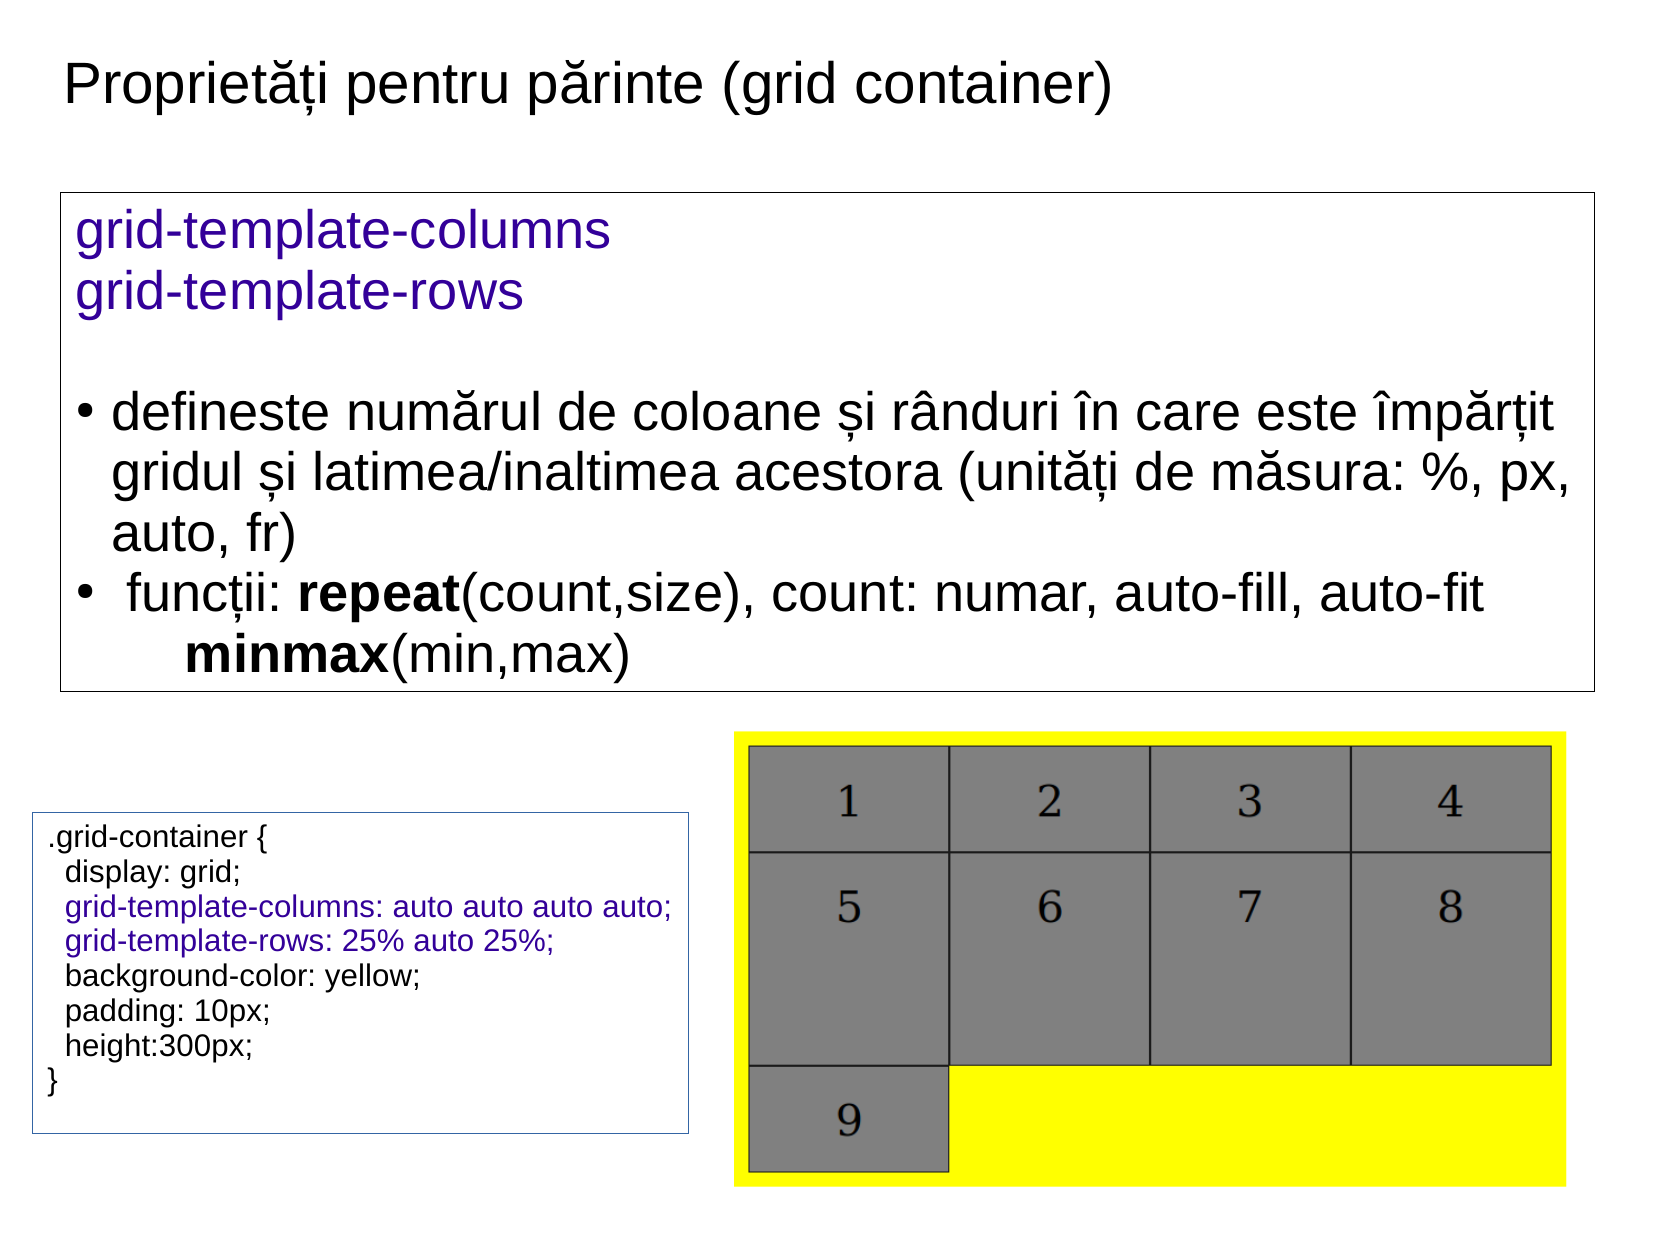

Proprietăți pentru părinte (grid container)
grid-template-columns
grid-template-rows
defineste numărul de coloane și rânduri în care este împărțit gridul și latimea/inaltimea acestora (unități de măsura: %, px, auto, fr)
 funcții: repeat(count,size), count: numar, auto-fill, auto-fit 	minmax(min,max)
.grid-container {
 display: grid;
 grid-template-columns: auto auto auto auto;
 grid-template-rows: 25% auto 25%;
 background-color: yellow;
 padding: 10px;
 height:300px;
}